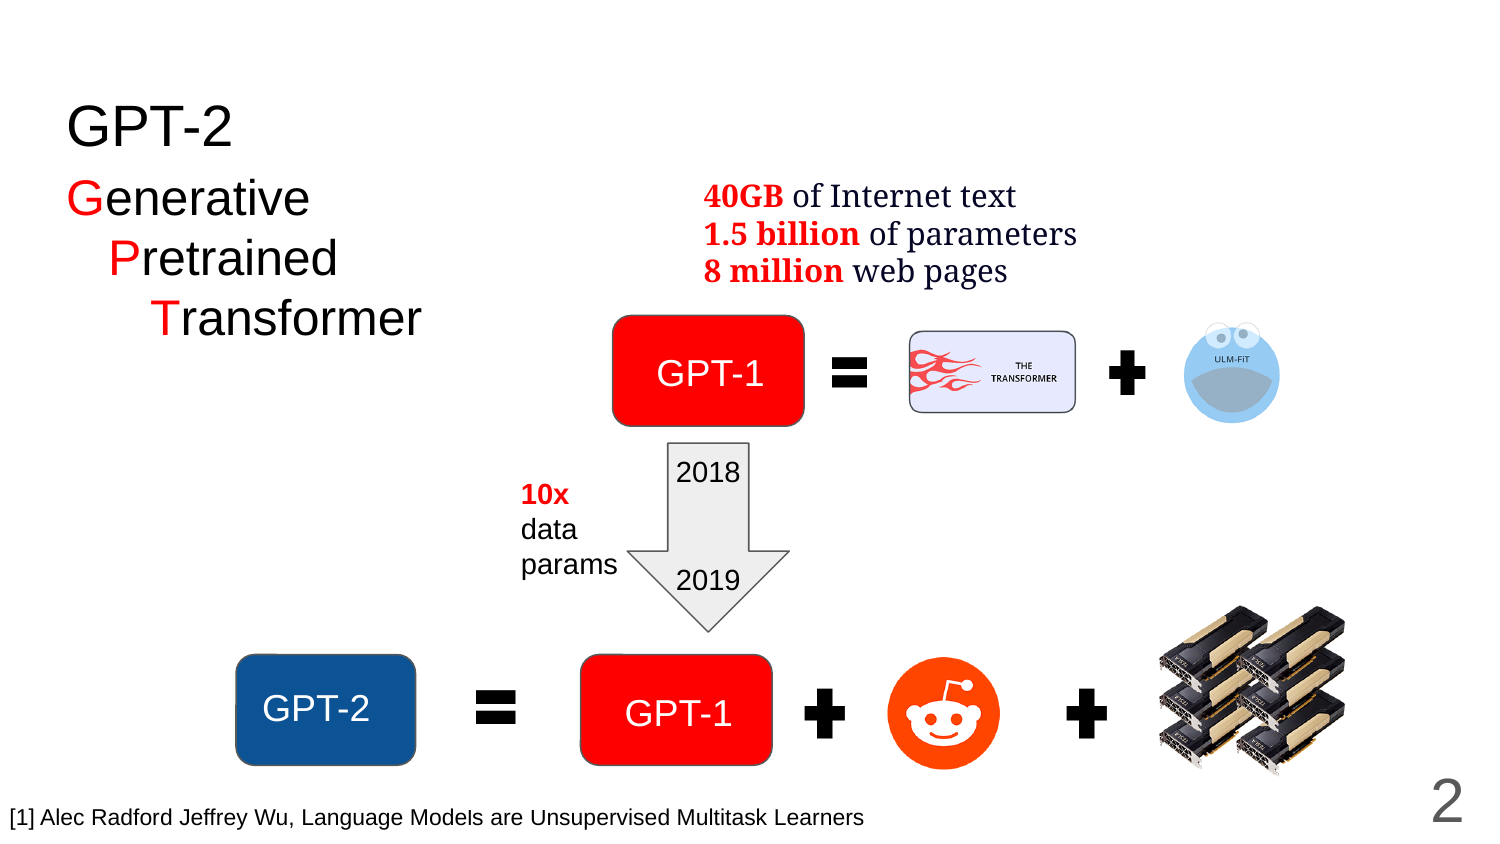

# GPT-2
Generative
 Pretrained
 Transformer
40GB of Internet text
1.5 billion of parameters
8 million web pages
 GPT-1
2018
10x
data
params
2019
GPT-2
 GPT-1
2
[1] Alec Radford Jeffrey Wu, Language Models are Unsupervised Multitask Learners